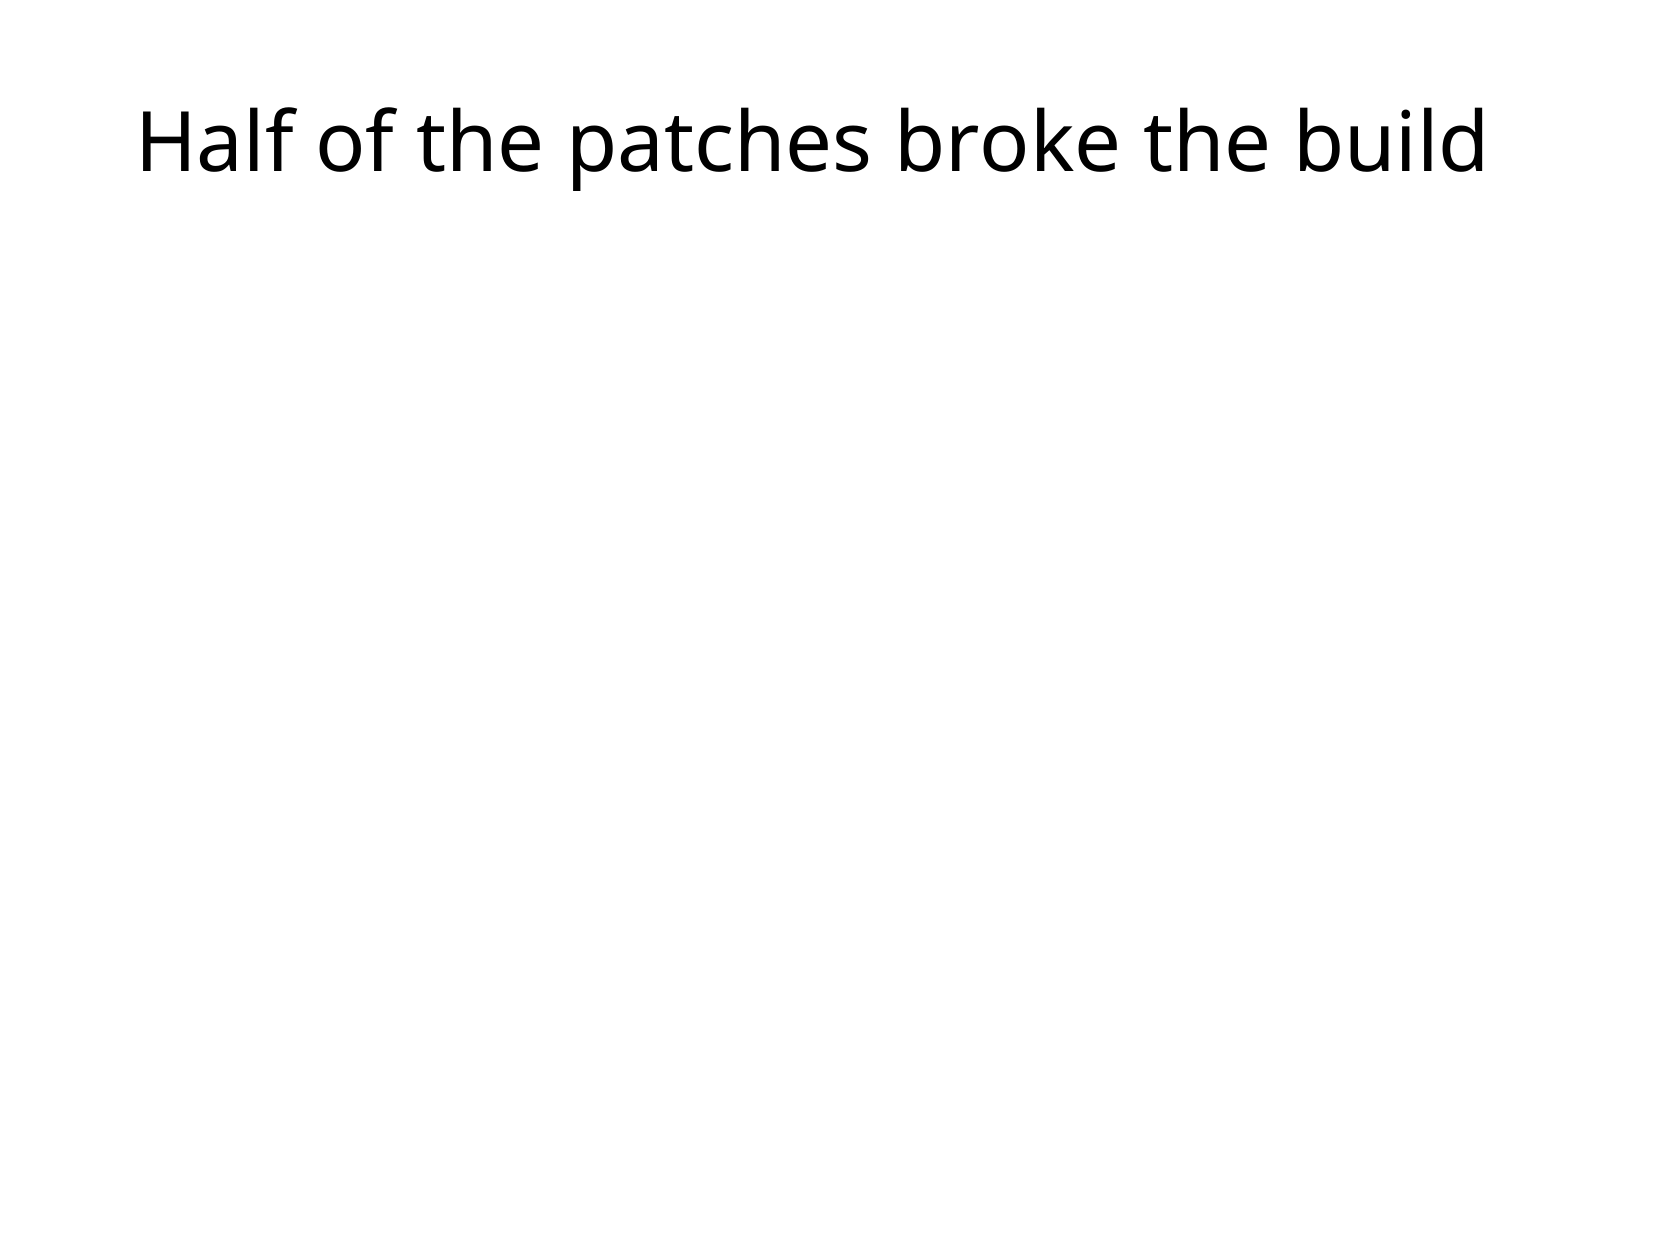

Half of the patches broke the build